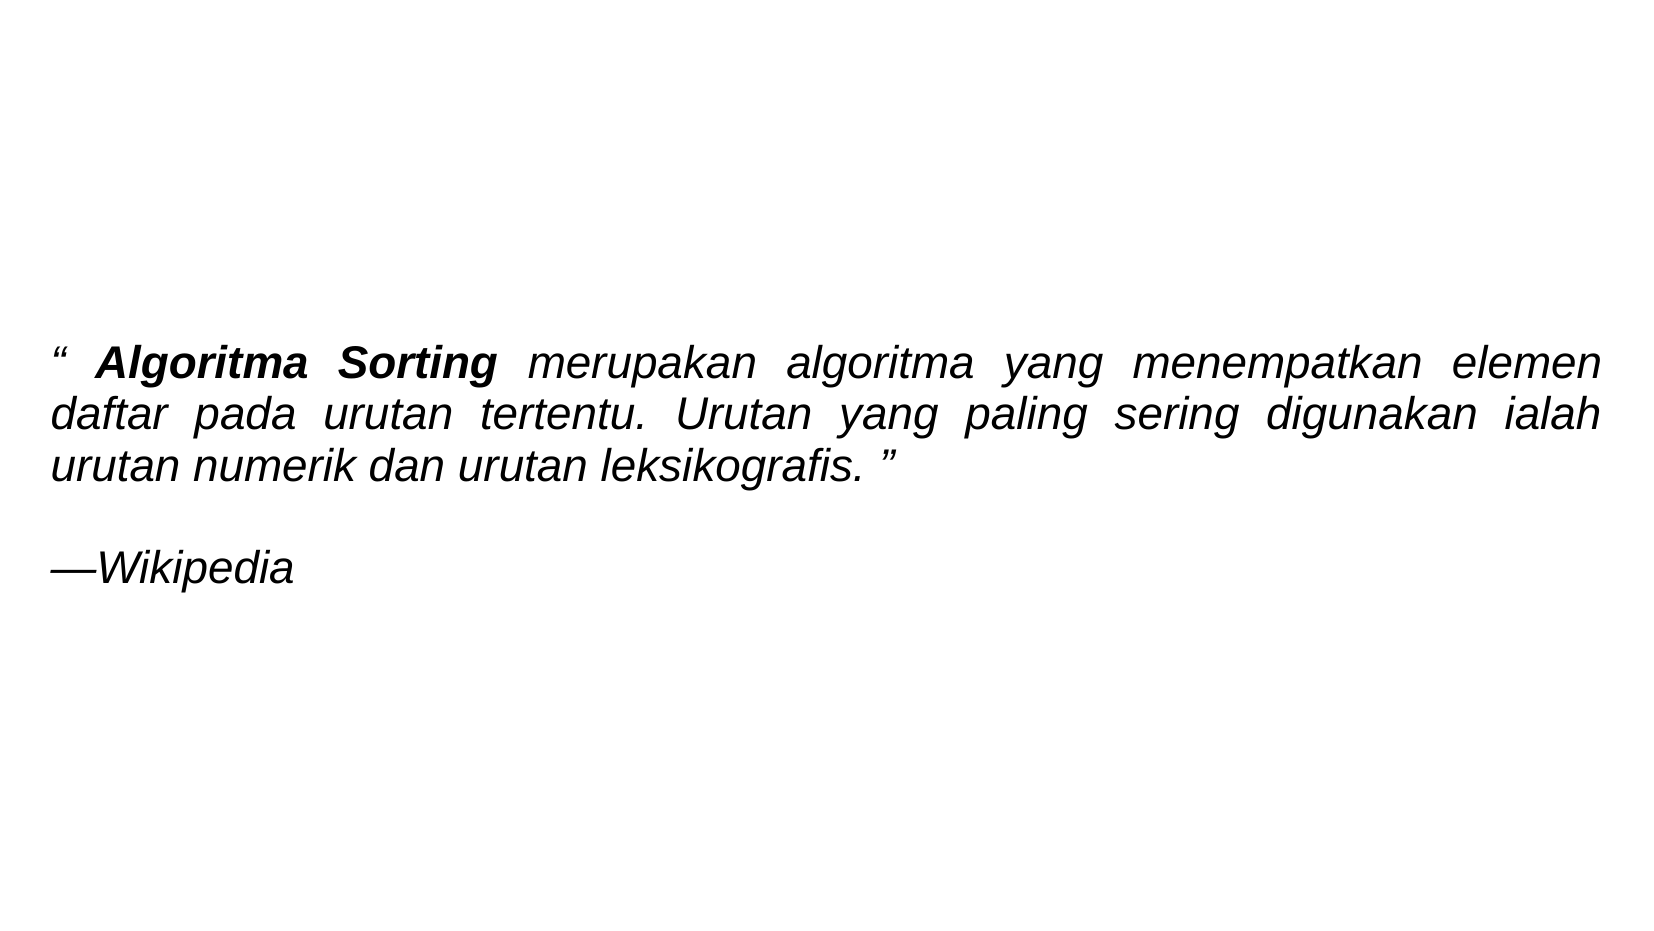

# “ Algoritma Sorting merupakan algoritma yang menempatkan elemen daftar pada urutan tertentu. Urutan yang paling sering digunakan ialah urutan numerik dan urutan leksikografis. ”
—Wikipedia